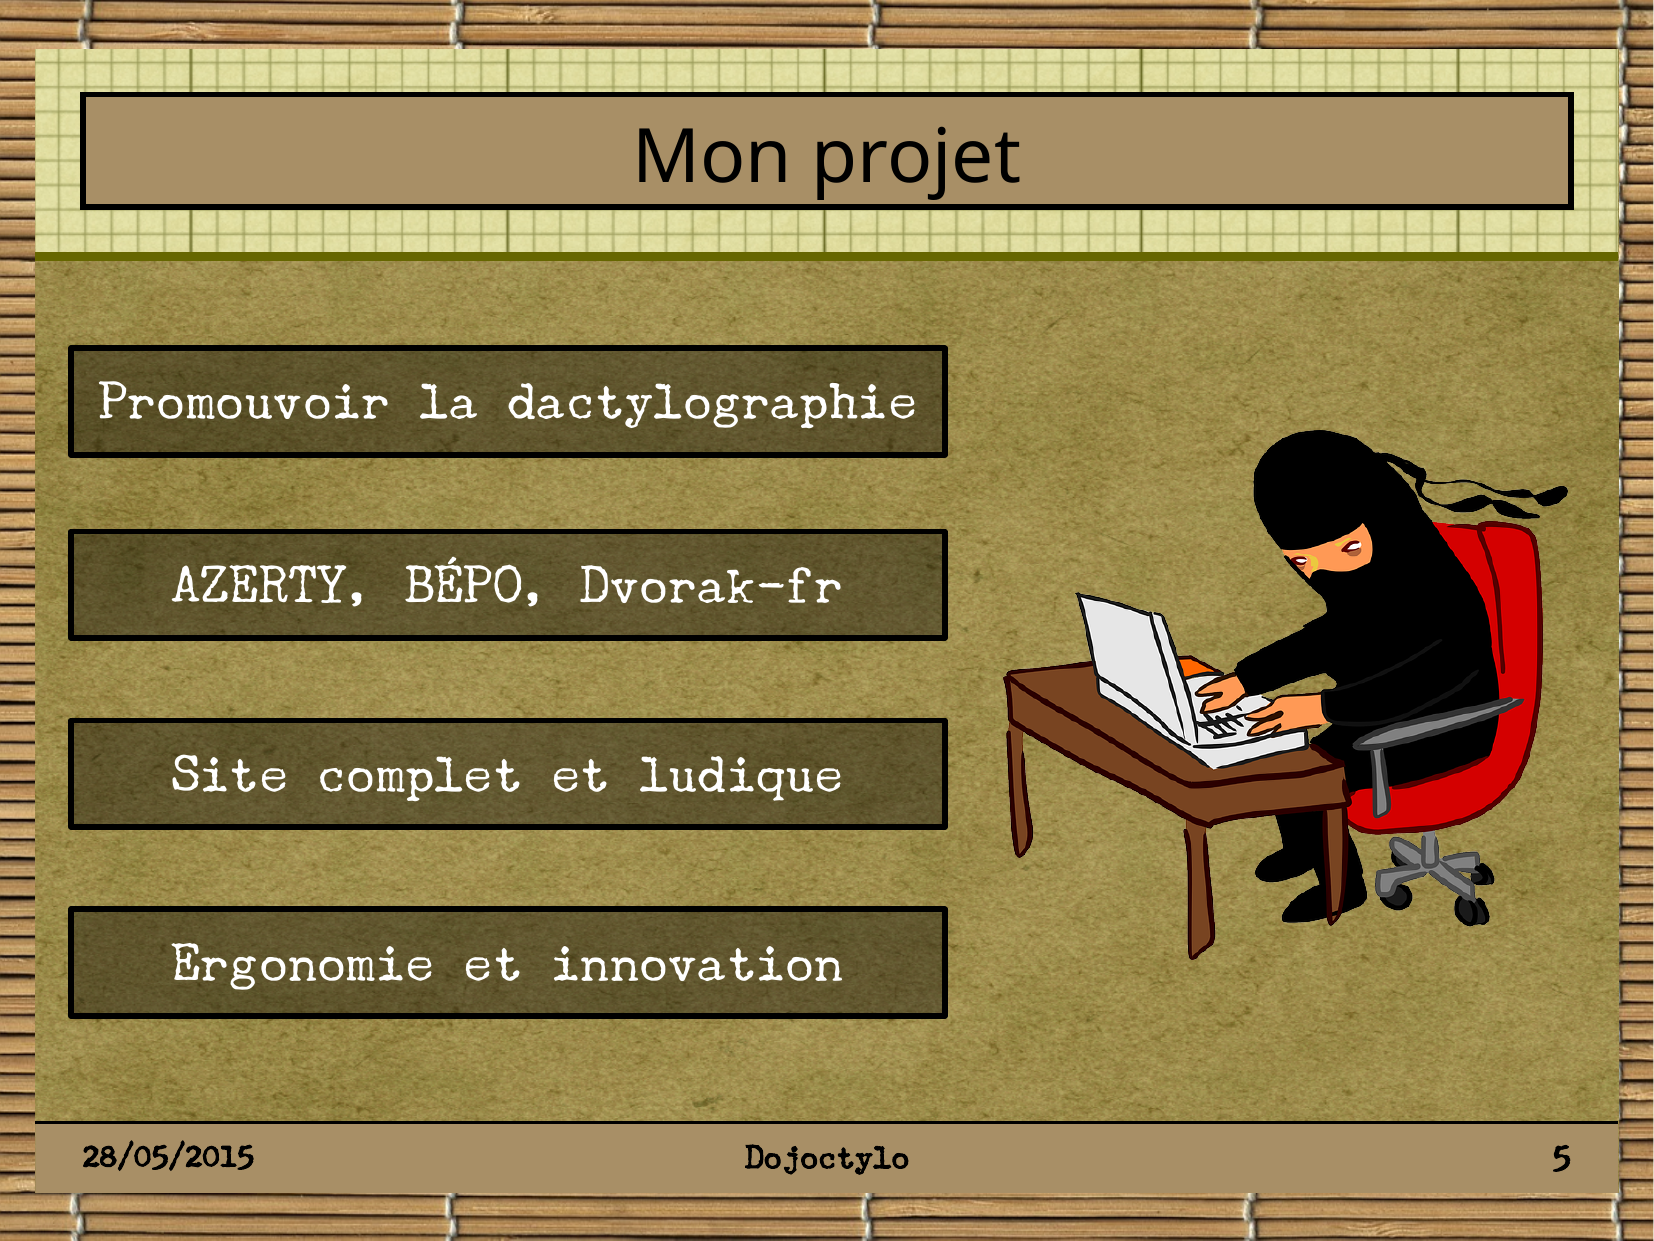

# Mon projet
Promouvoir la dactylographie
AZERTY, BÉPO, Dvorak-fr
Site complet et ludique
Ergonomie et innovation
09/04/2015
Dojoctylo
5